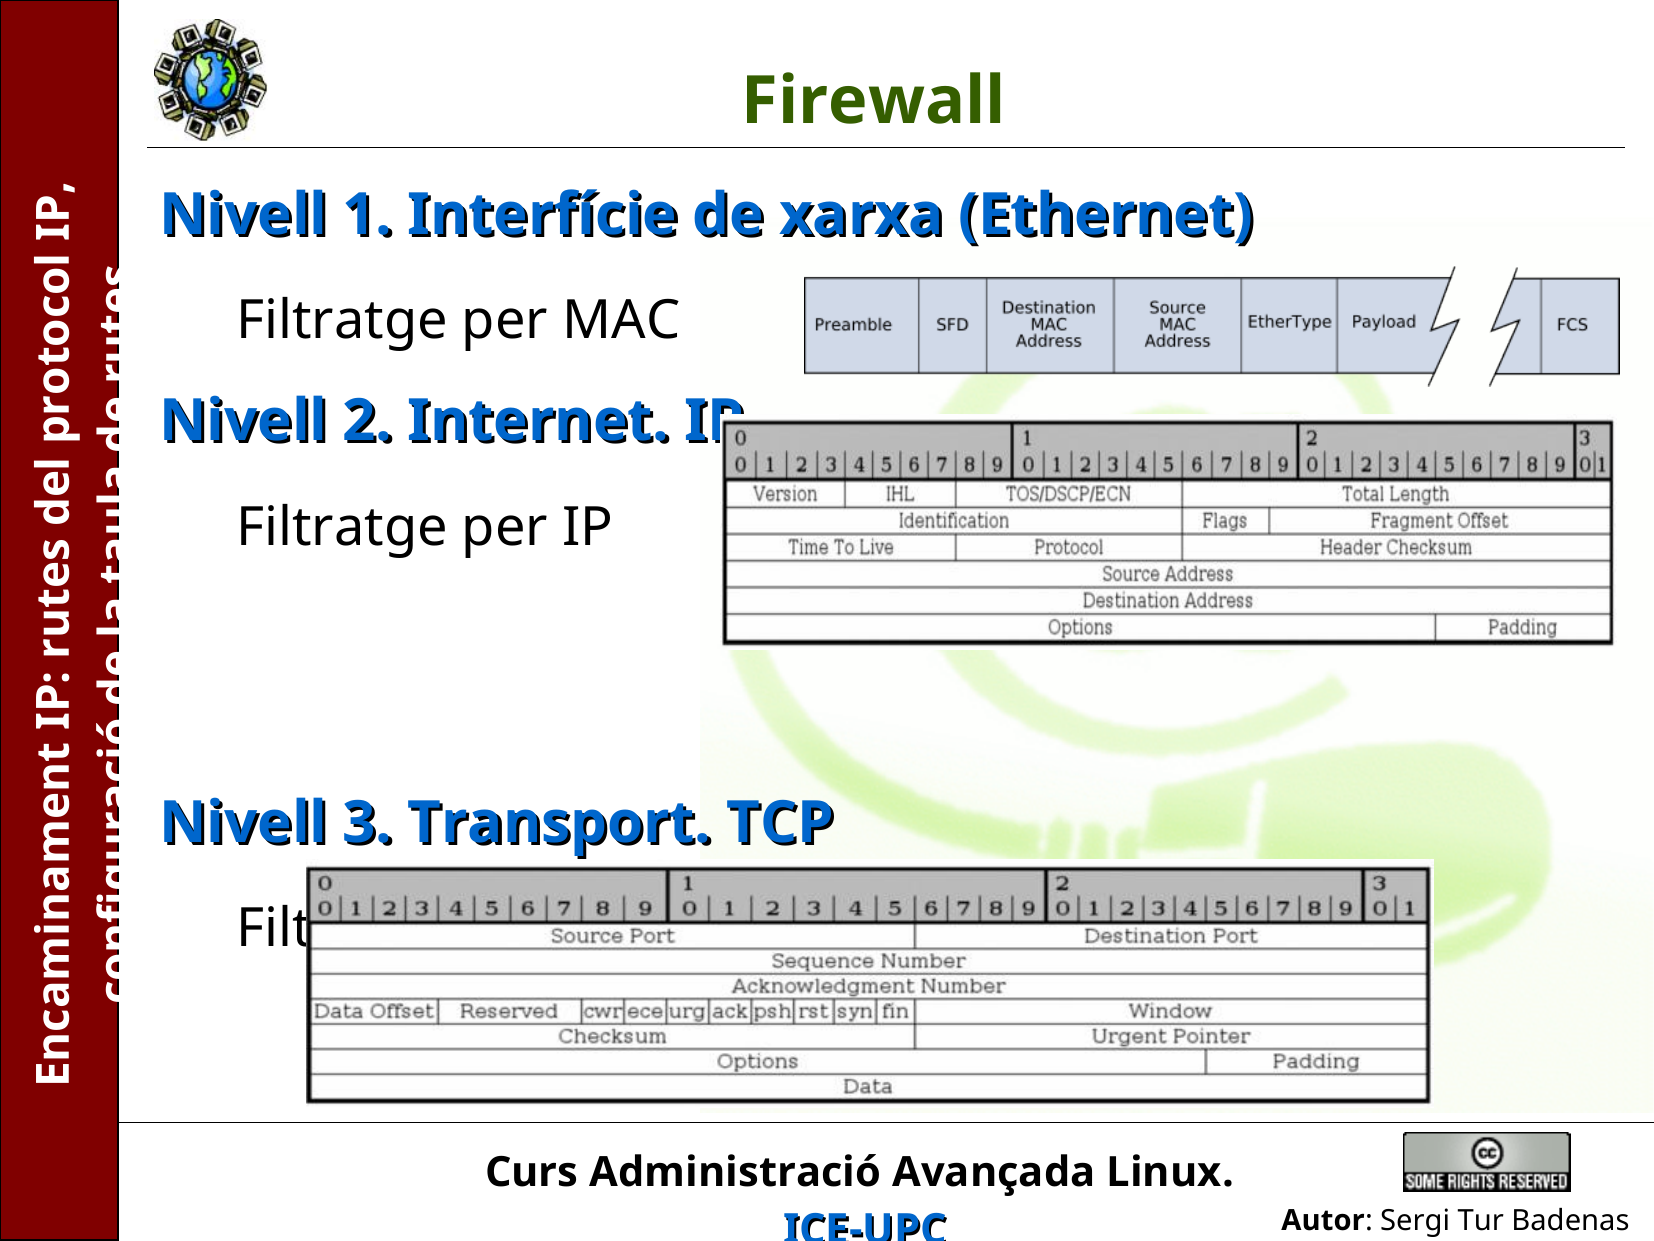

# Firewall
Nivell 1. Interfície de xarxa (Ethernet)
Filtratge per MAC
Nivell 2. Internet. IP
Filtratge per IP
Nivell 3. Transport. TCP
Filtratge per ports (similar amb UDP)